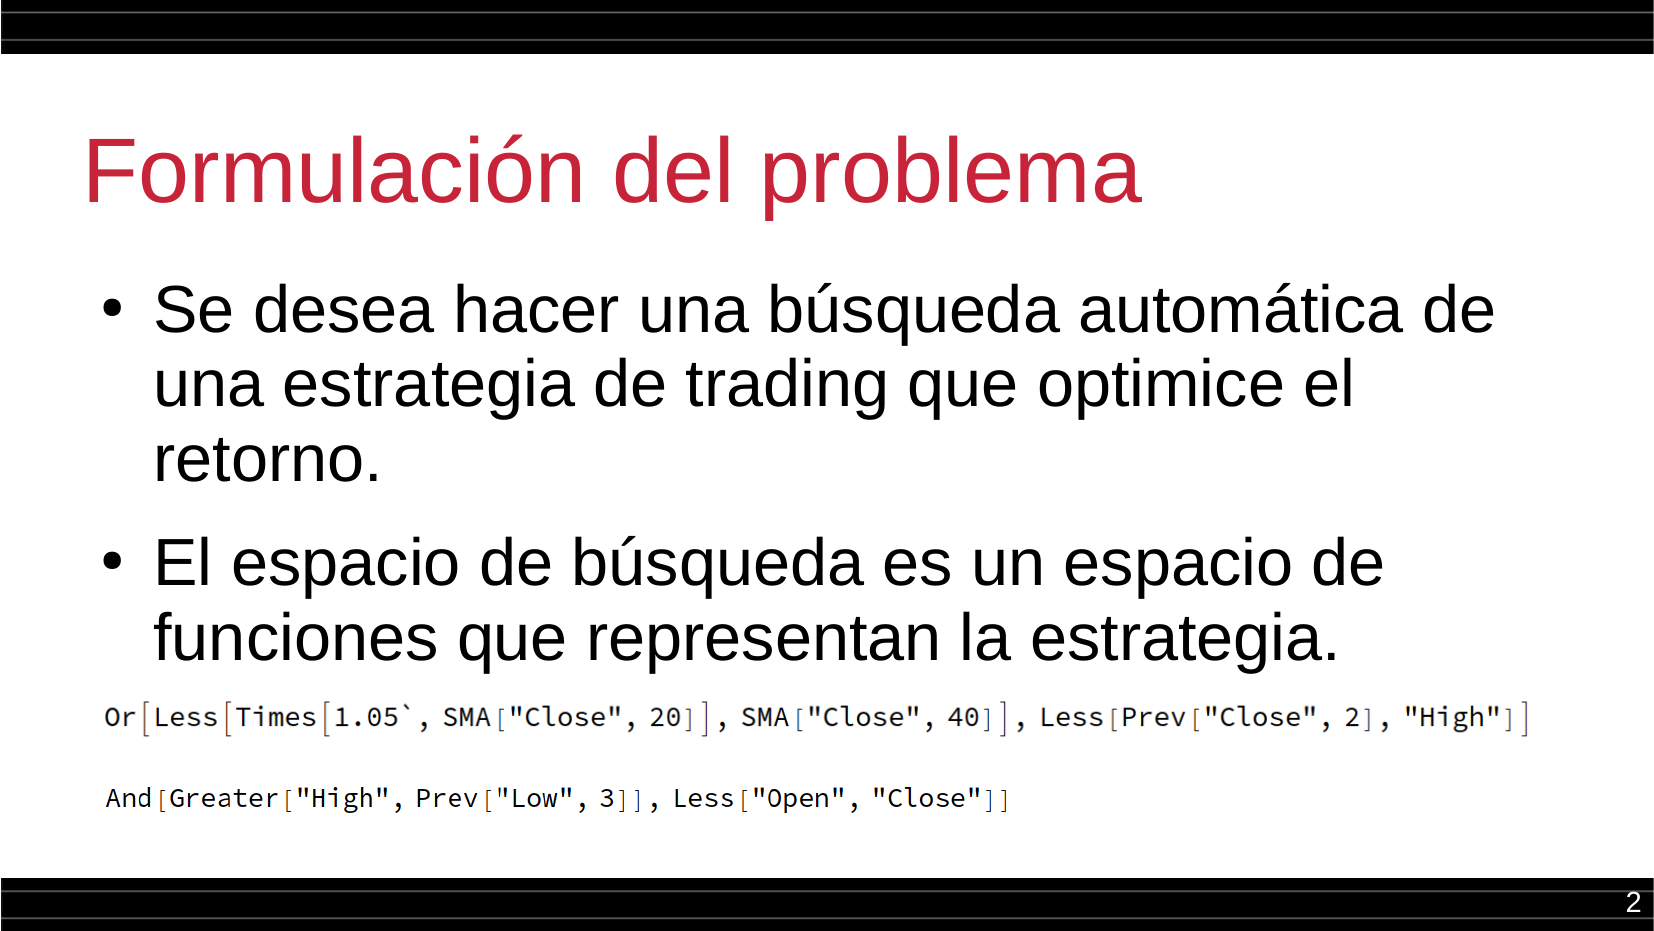

# Formulación del problema
Se desea hacer una búsqueda automática de una estrategia de trading que optimice el retorno.
El espacio de búsqueda es un espacio de funciones que representan la estrategia.